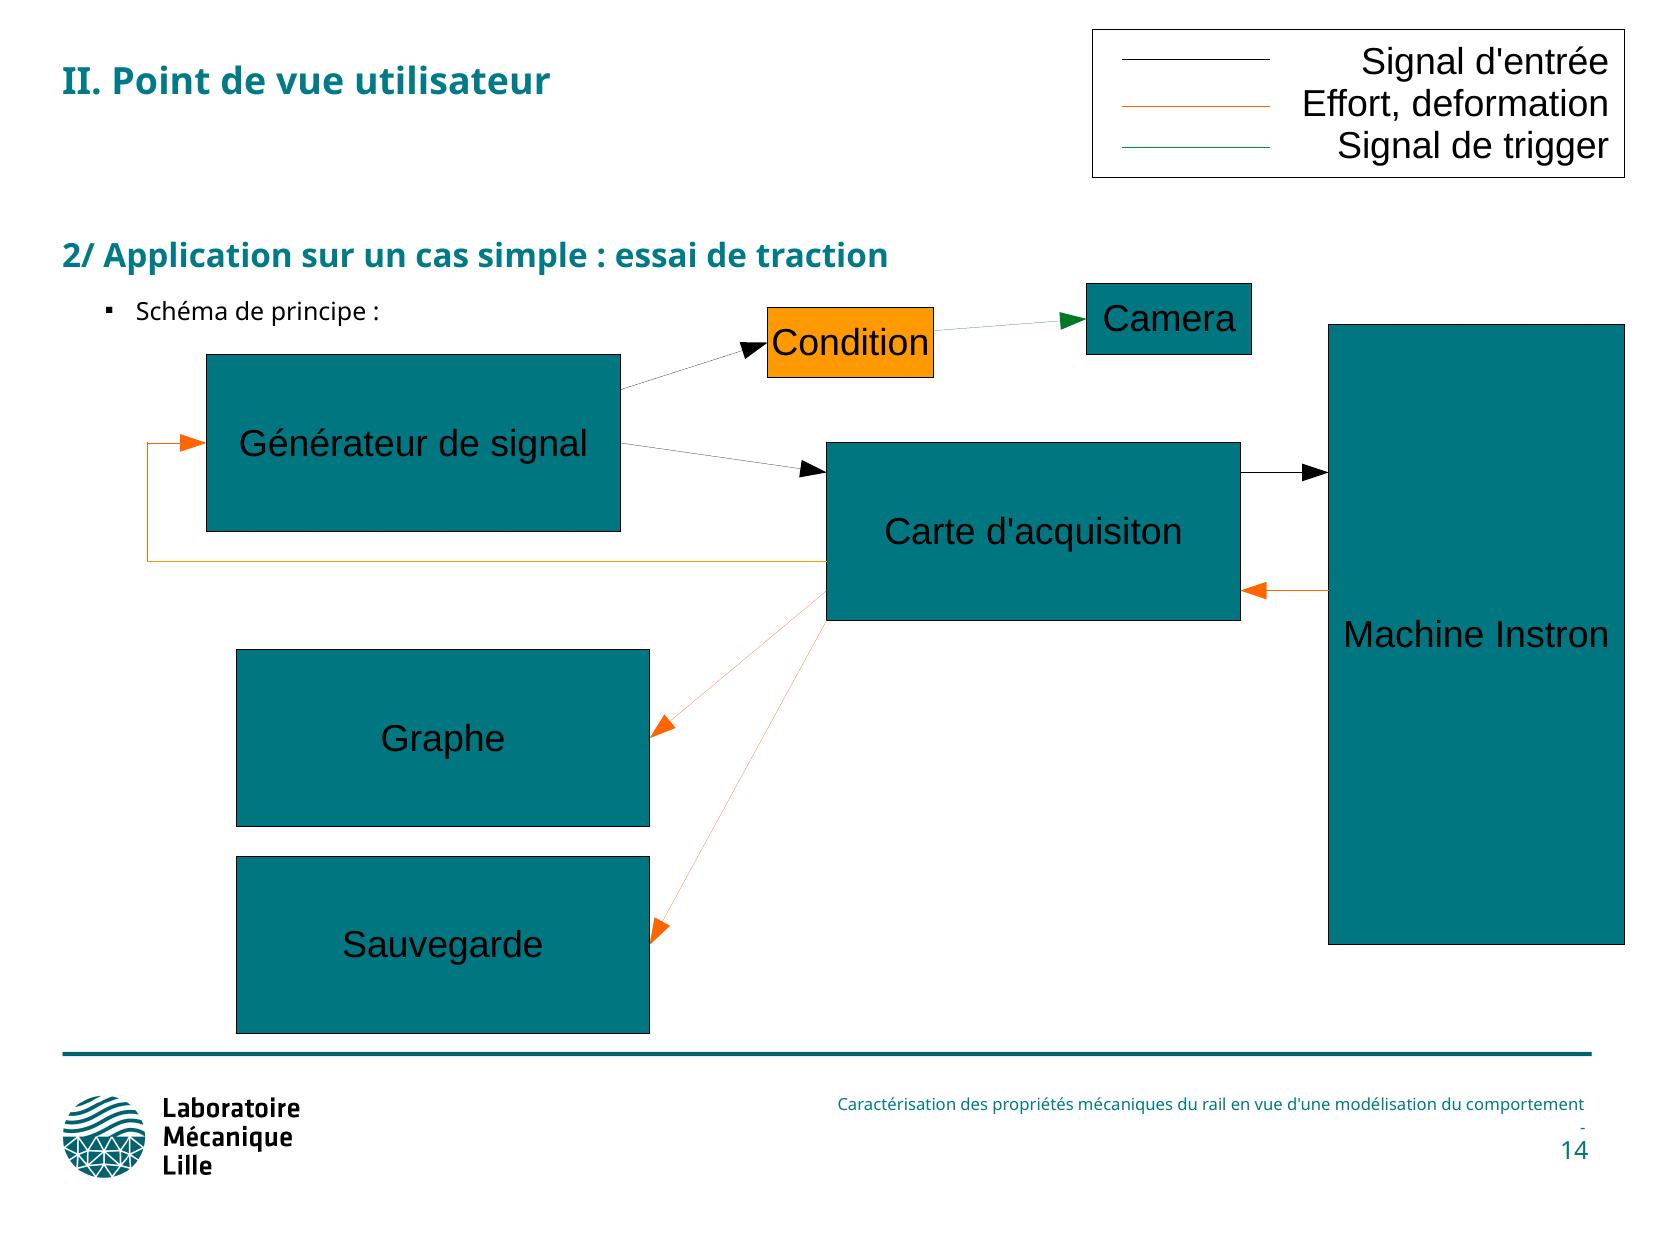

Signal d'entrée
Effort, deformation
Signal de trigger
II. Point de vue utilisateur
2/ Application sur un cas simple : essai de traction
Schéma de principe :
Camera
Condition
Machine Instron
Générateur de signal
Carte d'acquisiton
Graphe
Sauvegarde
14